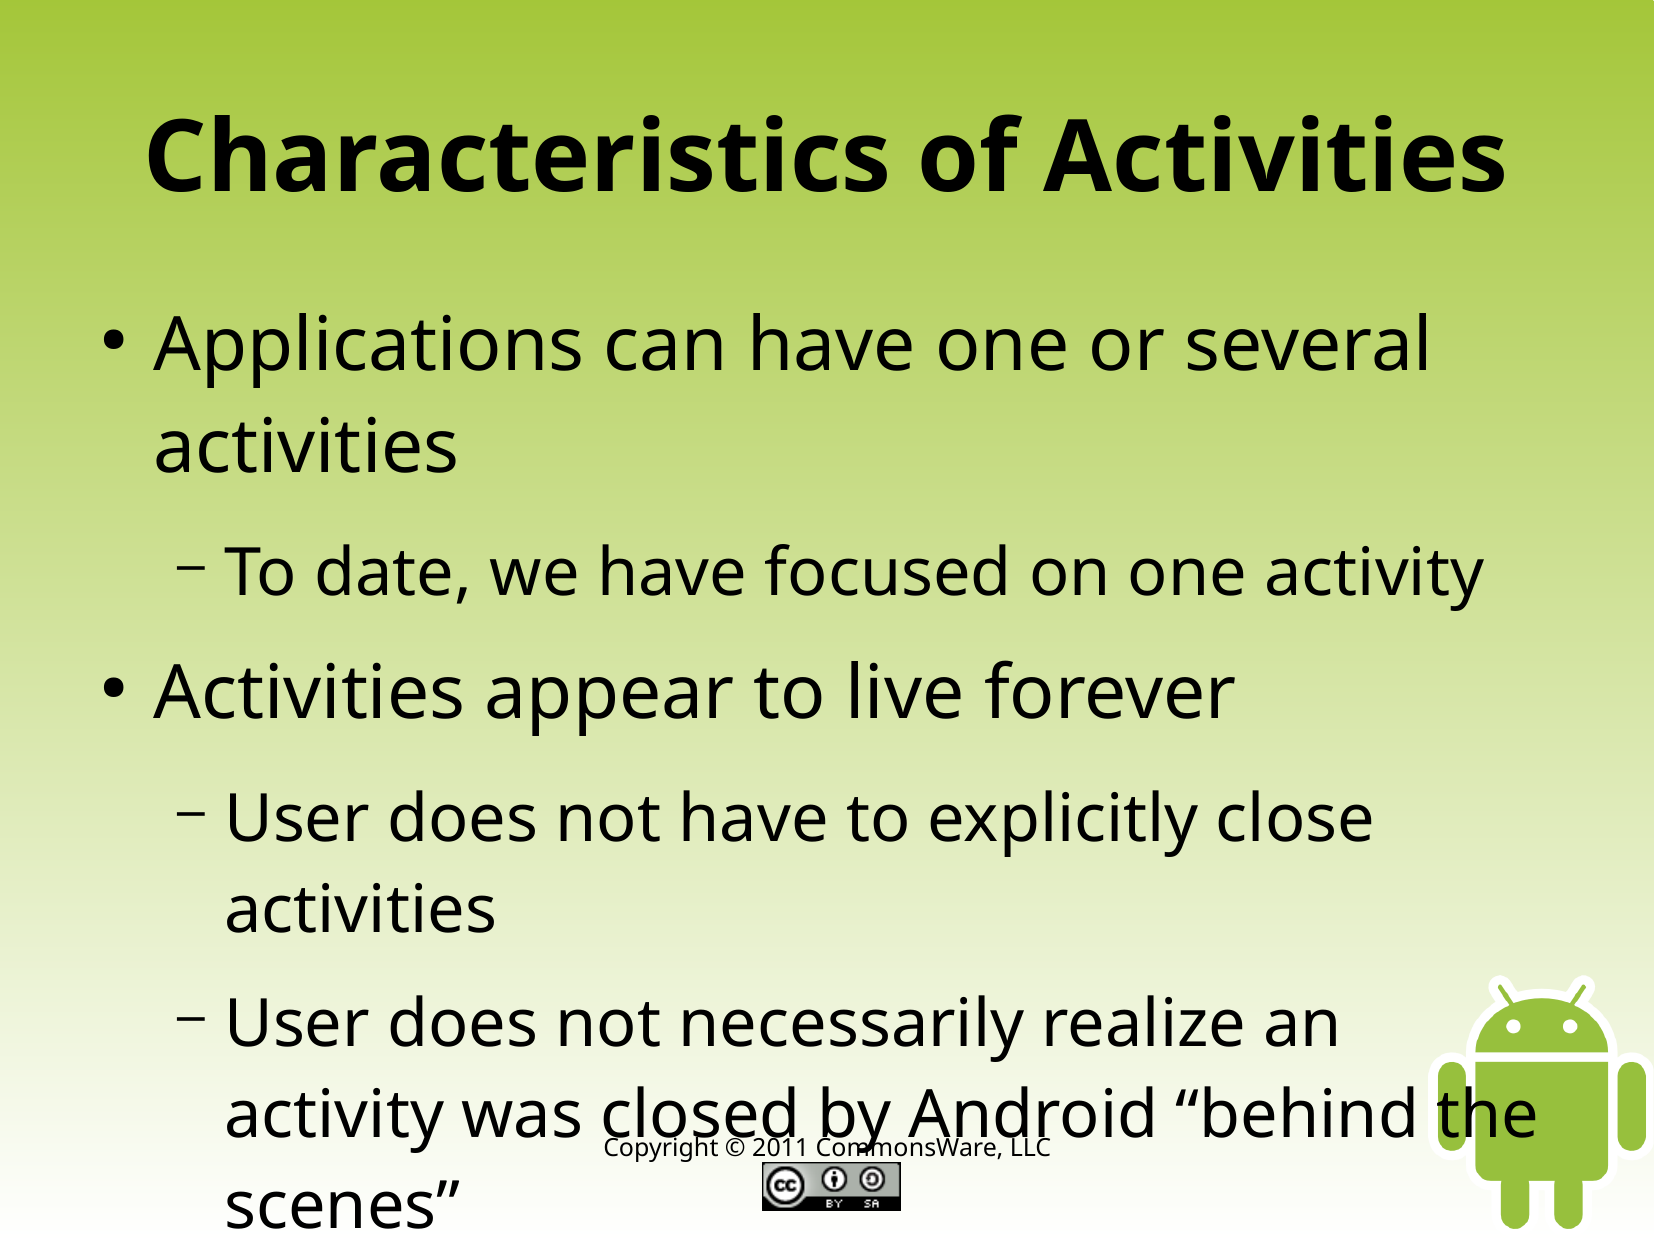

# Characteristics of Activities
Applications can have one or several activities
To date, we have focused on one activity
Activities appear to live forever
User does not have to explicitly close activities
User does not necessarily realize an activity was closed by Android “behind the scenes”
Perception: infinite memory, no manual
process manipulations necessary